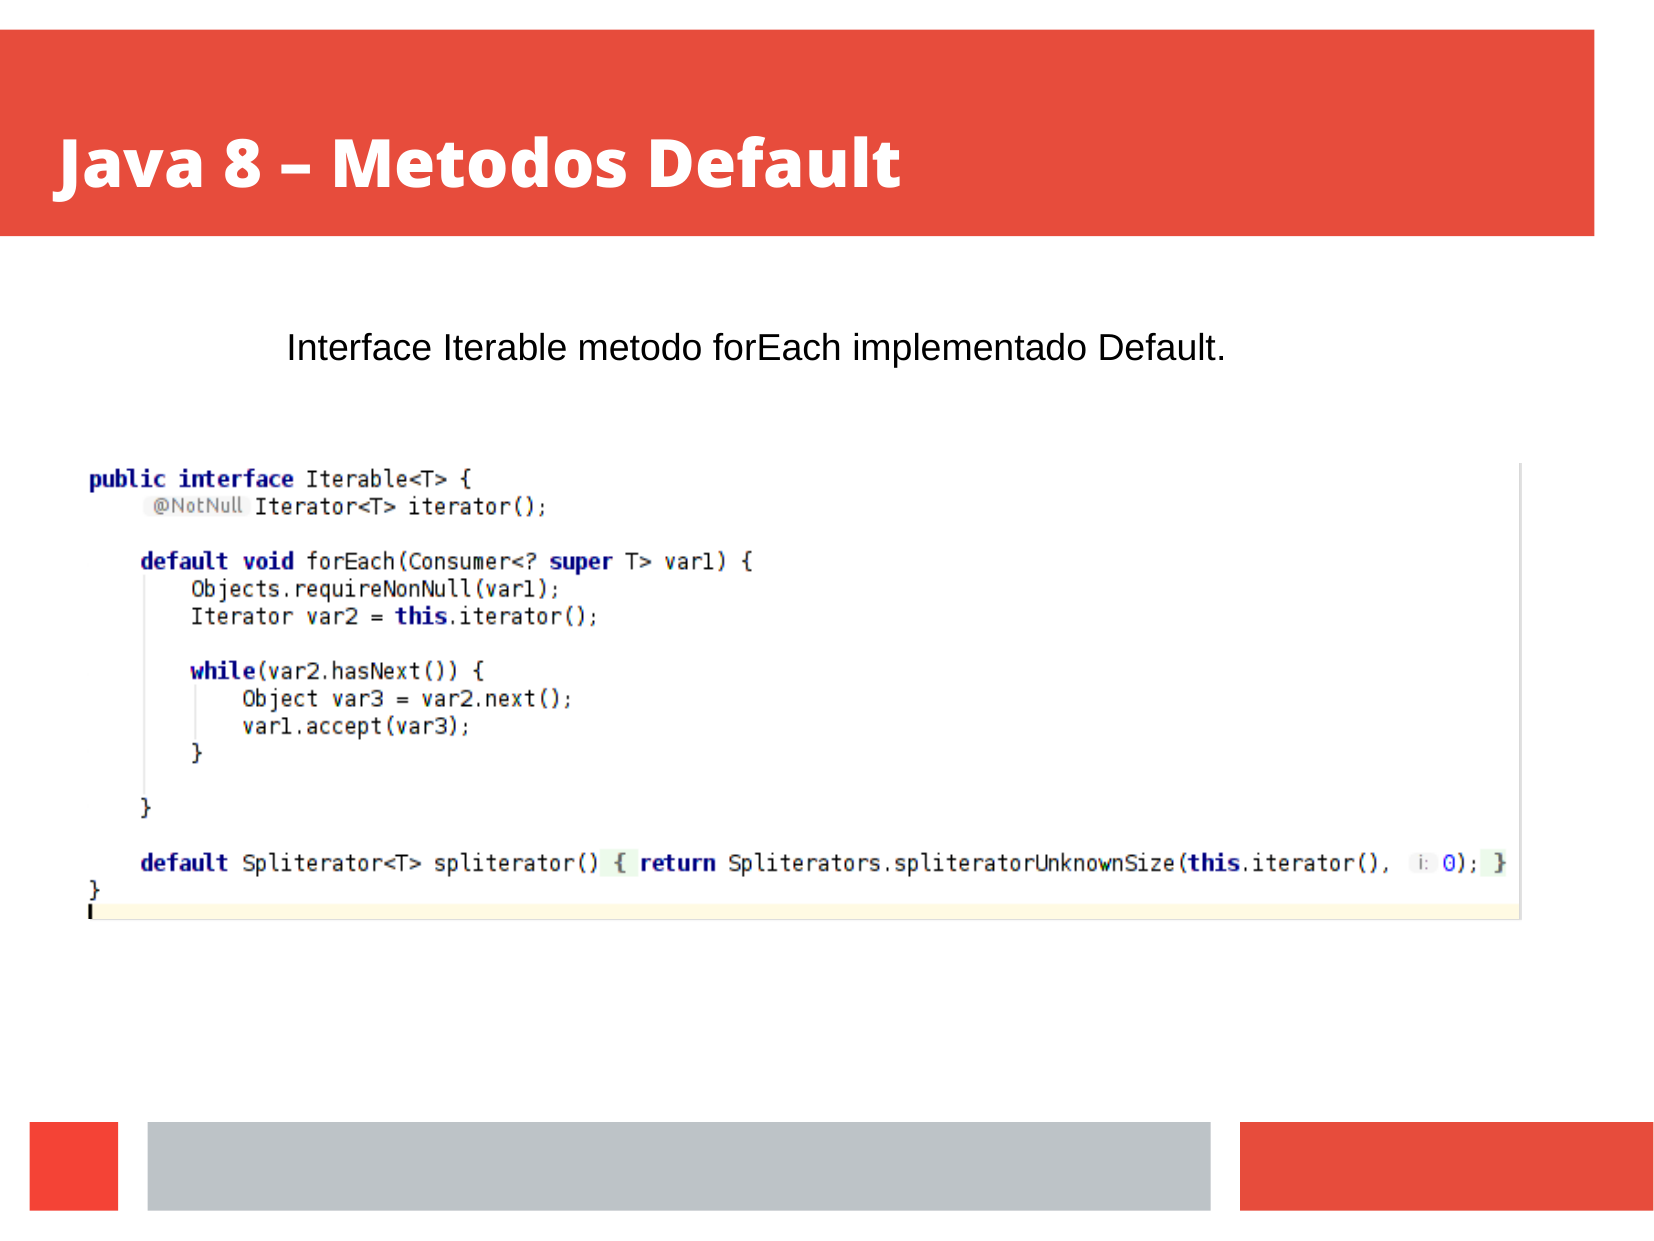

# Java 8 – Metodos Default
Interface Iterable metodo forEach implementado Default.